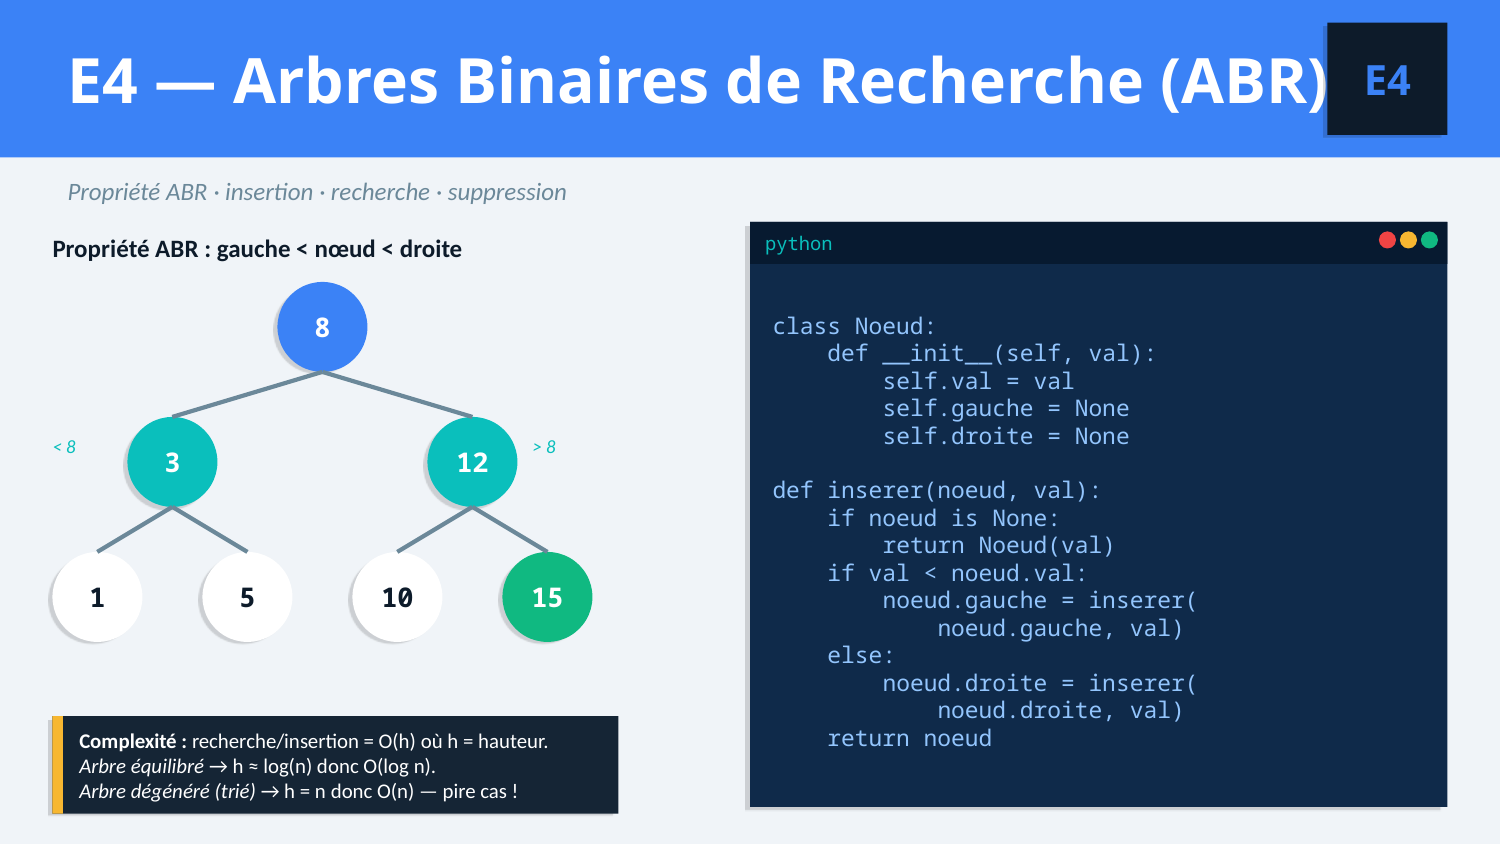

E4 — Arbres Binaires de Recherche (ABR)
E4
Propriété ABR · insertion · recherche · suppression
python
Propriété ABR : gauche < nœud < droite
class Noeud:
 def __init__(self, val):
 self.val = val
 self.gauche = None
 self.droite = None
def inserer(noeud, val):
 if noeud is None:
 return Noeud(val)
 if val < noeud.val:
 noeud.gauche = inserer(
 noeud.gauche, val)
 else:
 noeud.droite = inserer(
 noeud.droite, val)
 return noeud
8
3
12
< 8
> 8
1
5
10
15
Complexité : recherche/insertion = O(h) où h = hauteur.
Arbre équilibré → h ≈ log(n) donc O(log n).
Arbre dégénéré (trié) → h = n donc O(n) — pire cas !